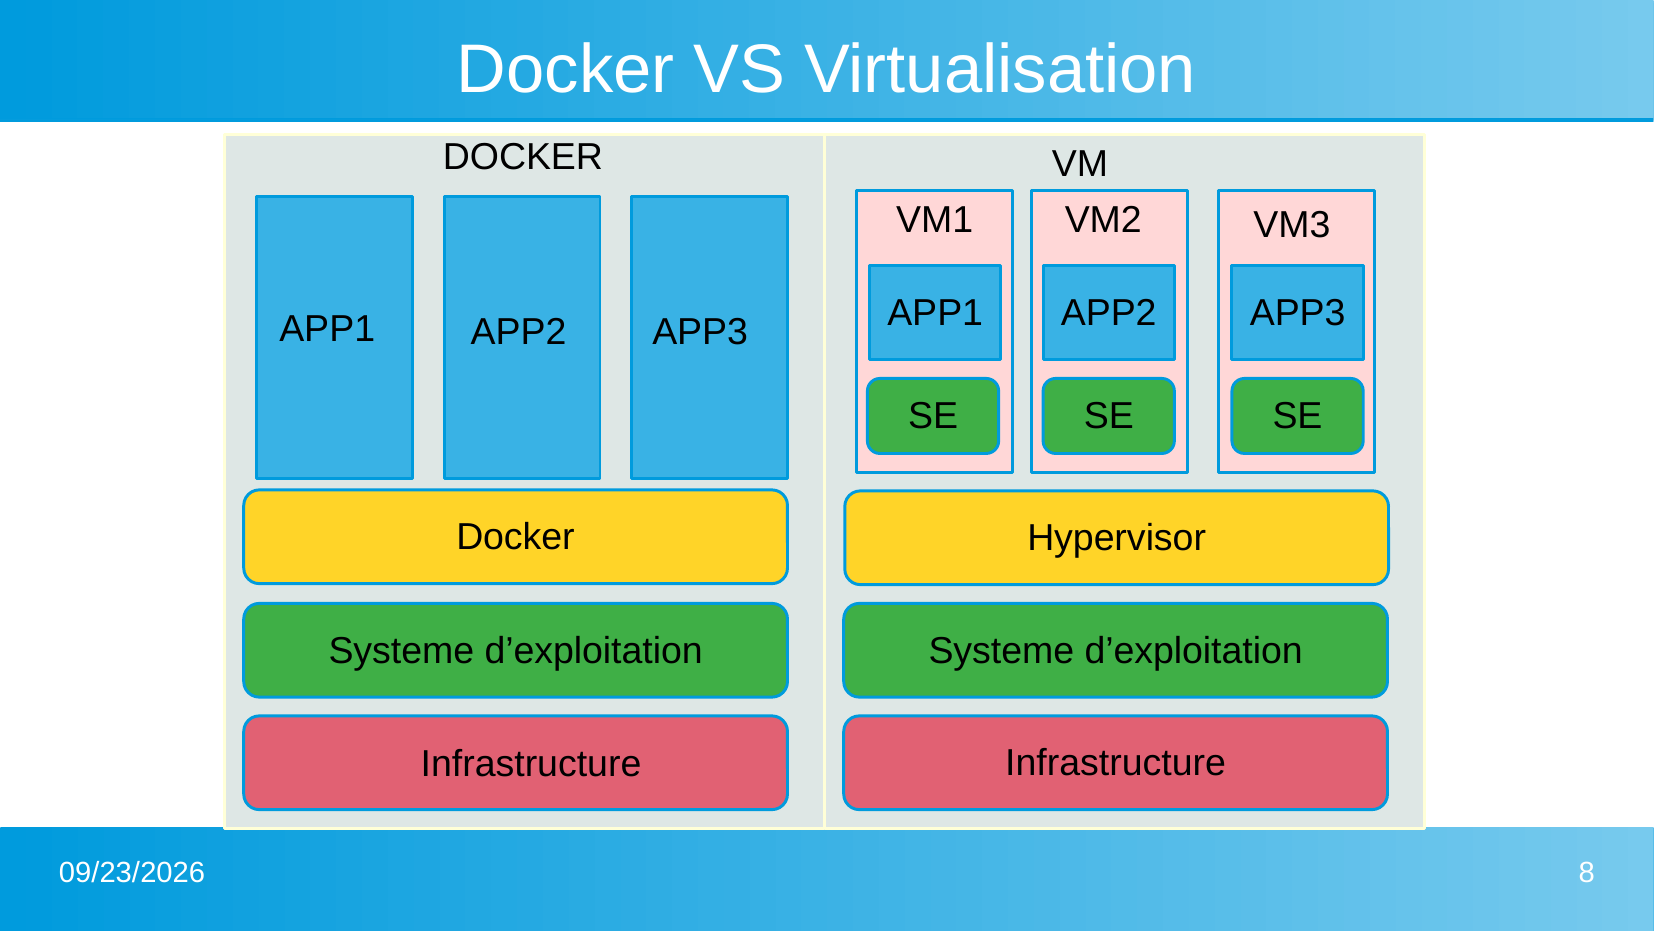

# Docker VS Virtualisation
DOCKER
VM
VM2
VM1
VM3
APP1
APP2
APP3
APP1
APP2
APP3
SE
SE
SE
Docker
Hypervisor
Systeme d’exploitation
Systeme d’exploitation
Infrastructure
Infrastructure
8